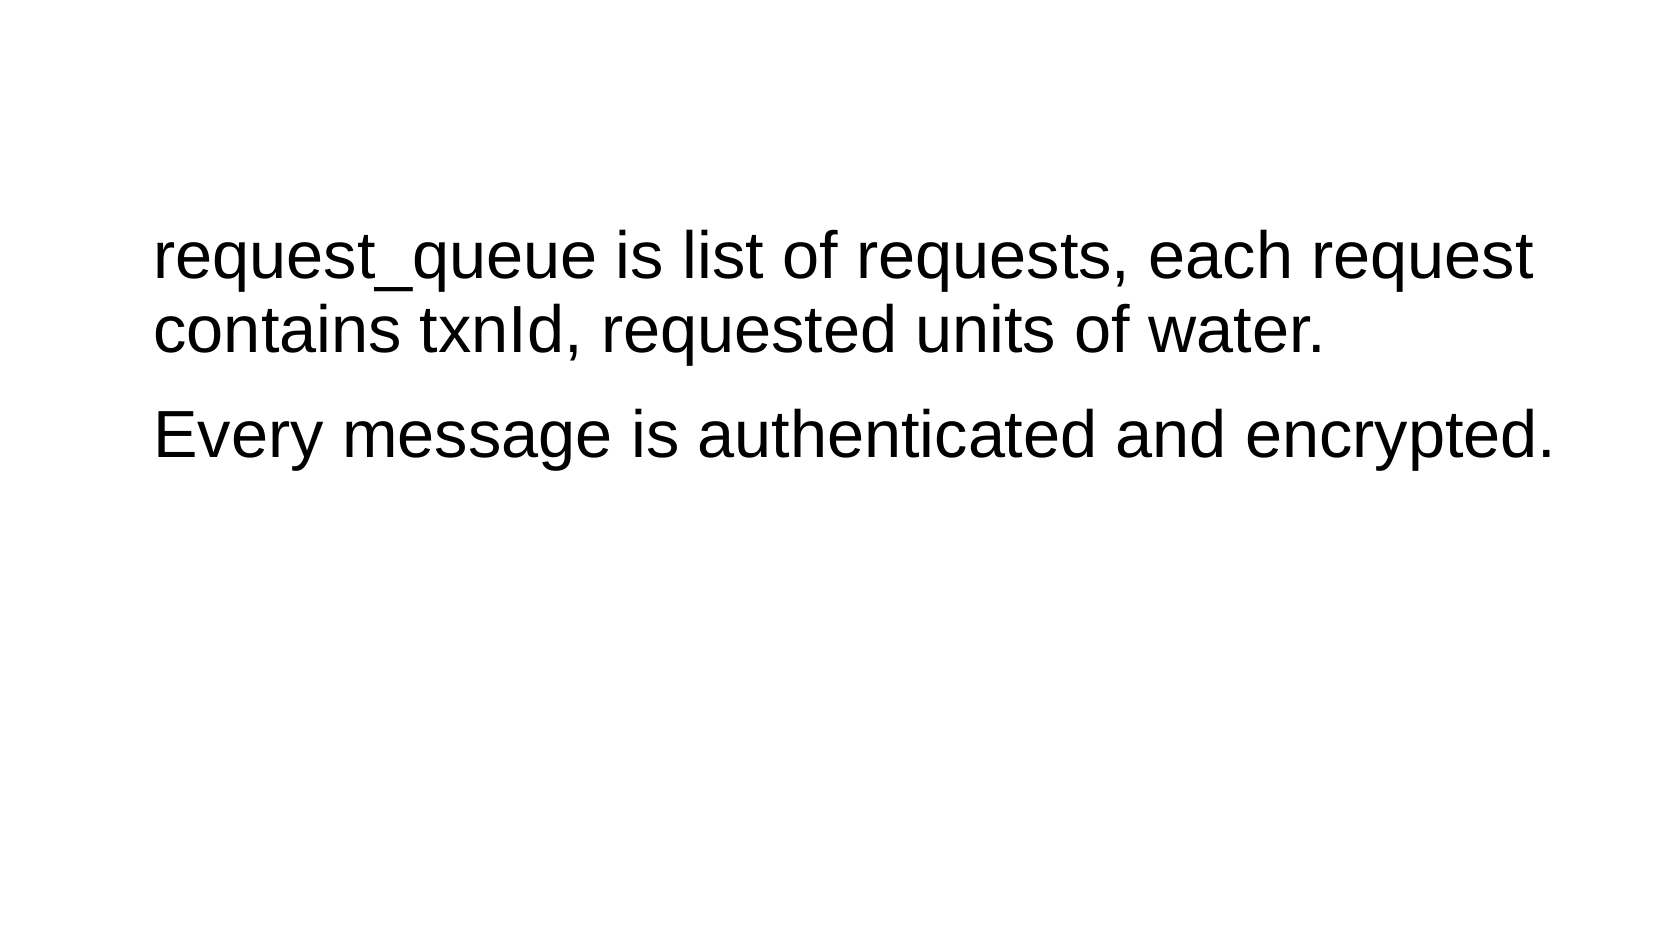

#
request_queue is list of requests, each request contains txnId, requested units of water.
Every message is authenticated and encrypted.